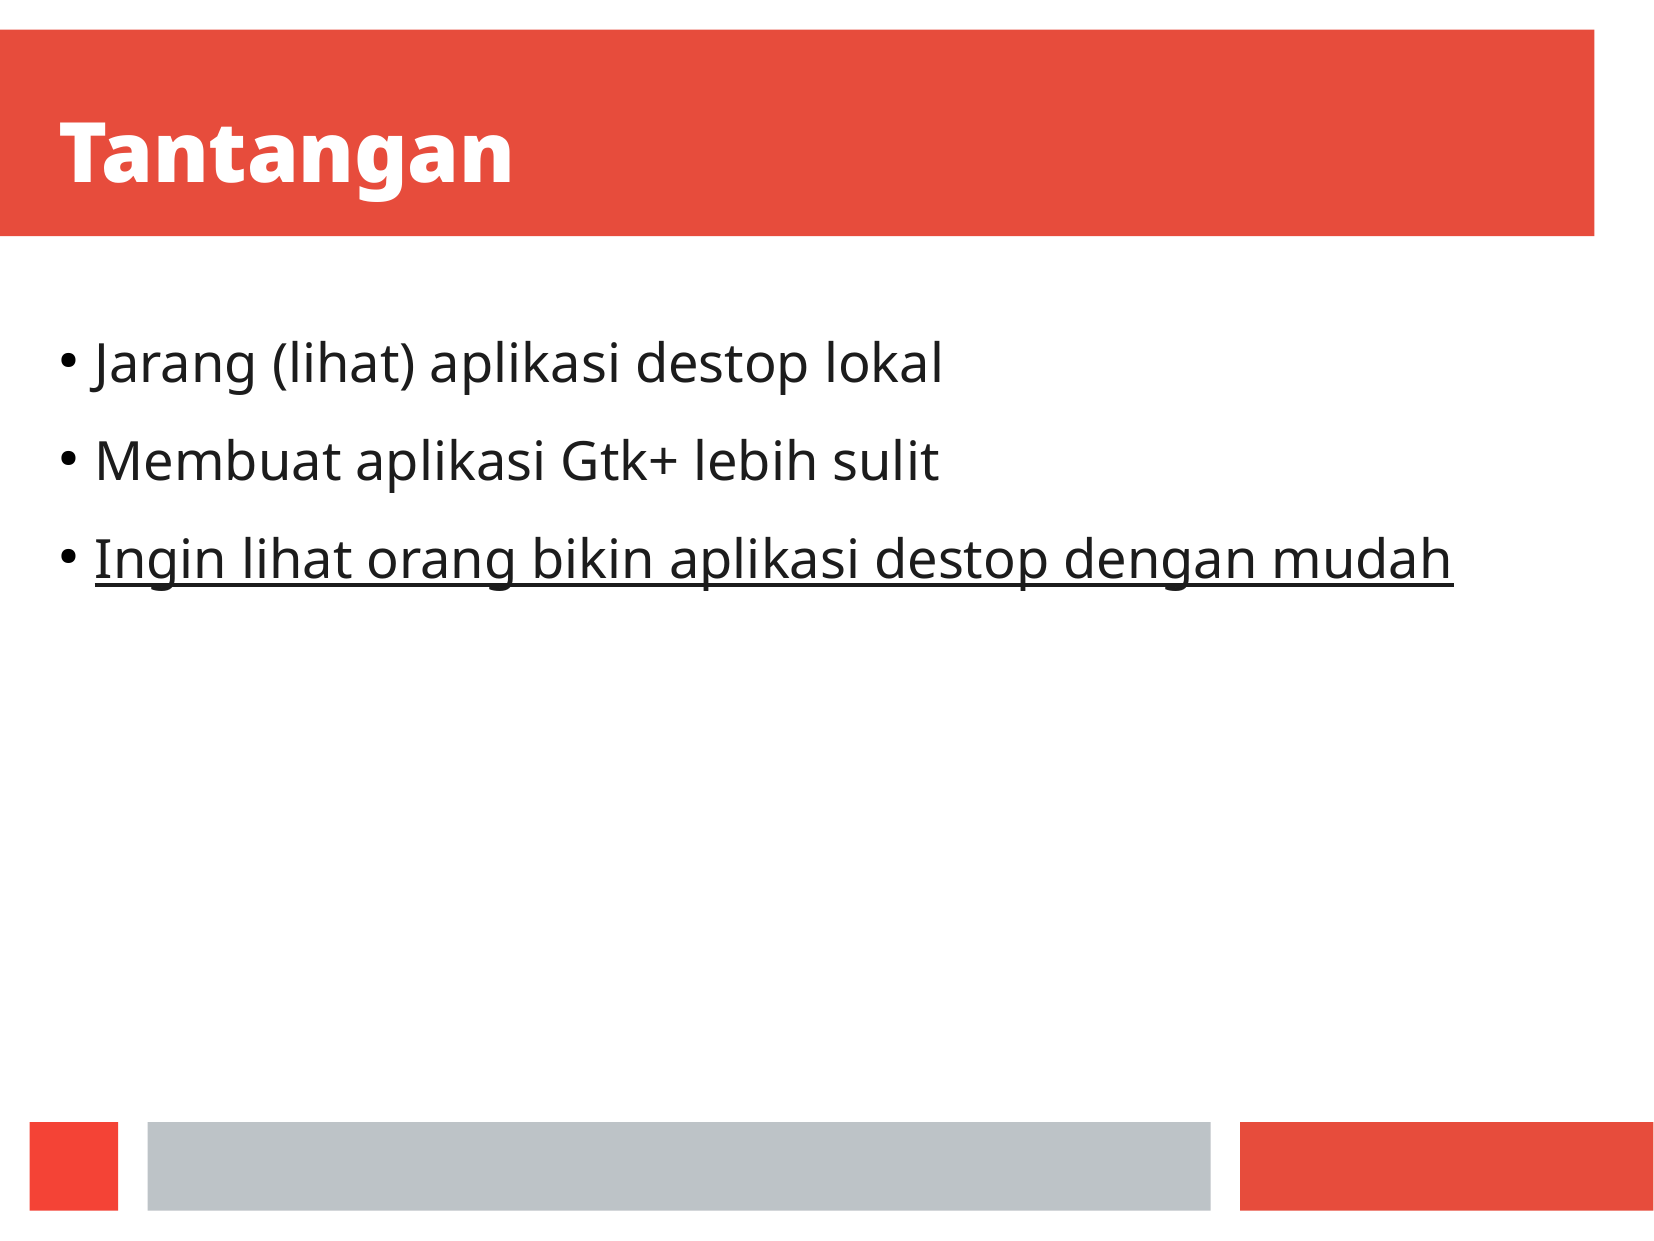

# Tantangan
Jarang (lihat) aplikasi destop lokal
Membuat aplikasi Gtk+ lebih sulit
Ingin lihat orang bikin aplikasi destop dengan mudah